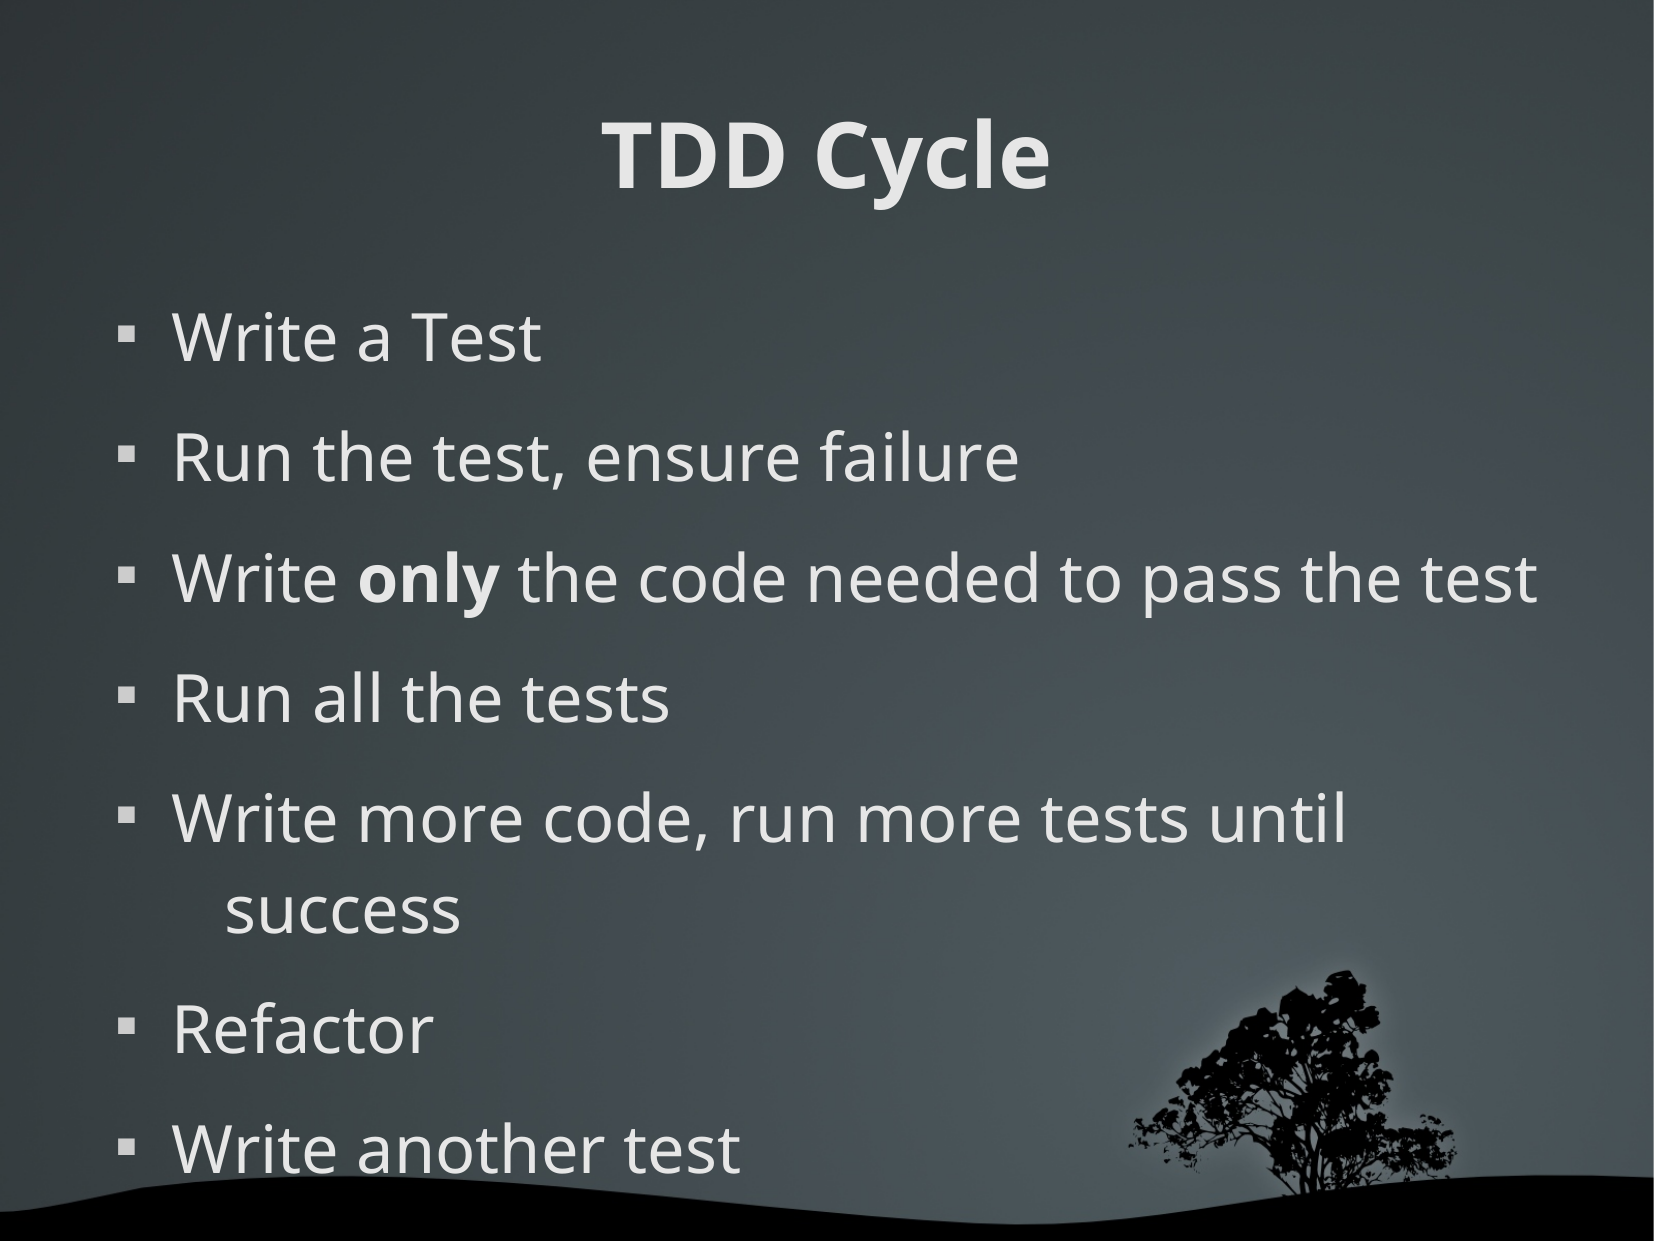

# TDD Cycle
Write a Test
Run the test, ensure failure
Write only the code needed to pass the test
Run all the tests
Write more code, run more tests until success
Refactor
Write another test